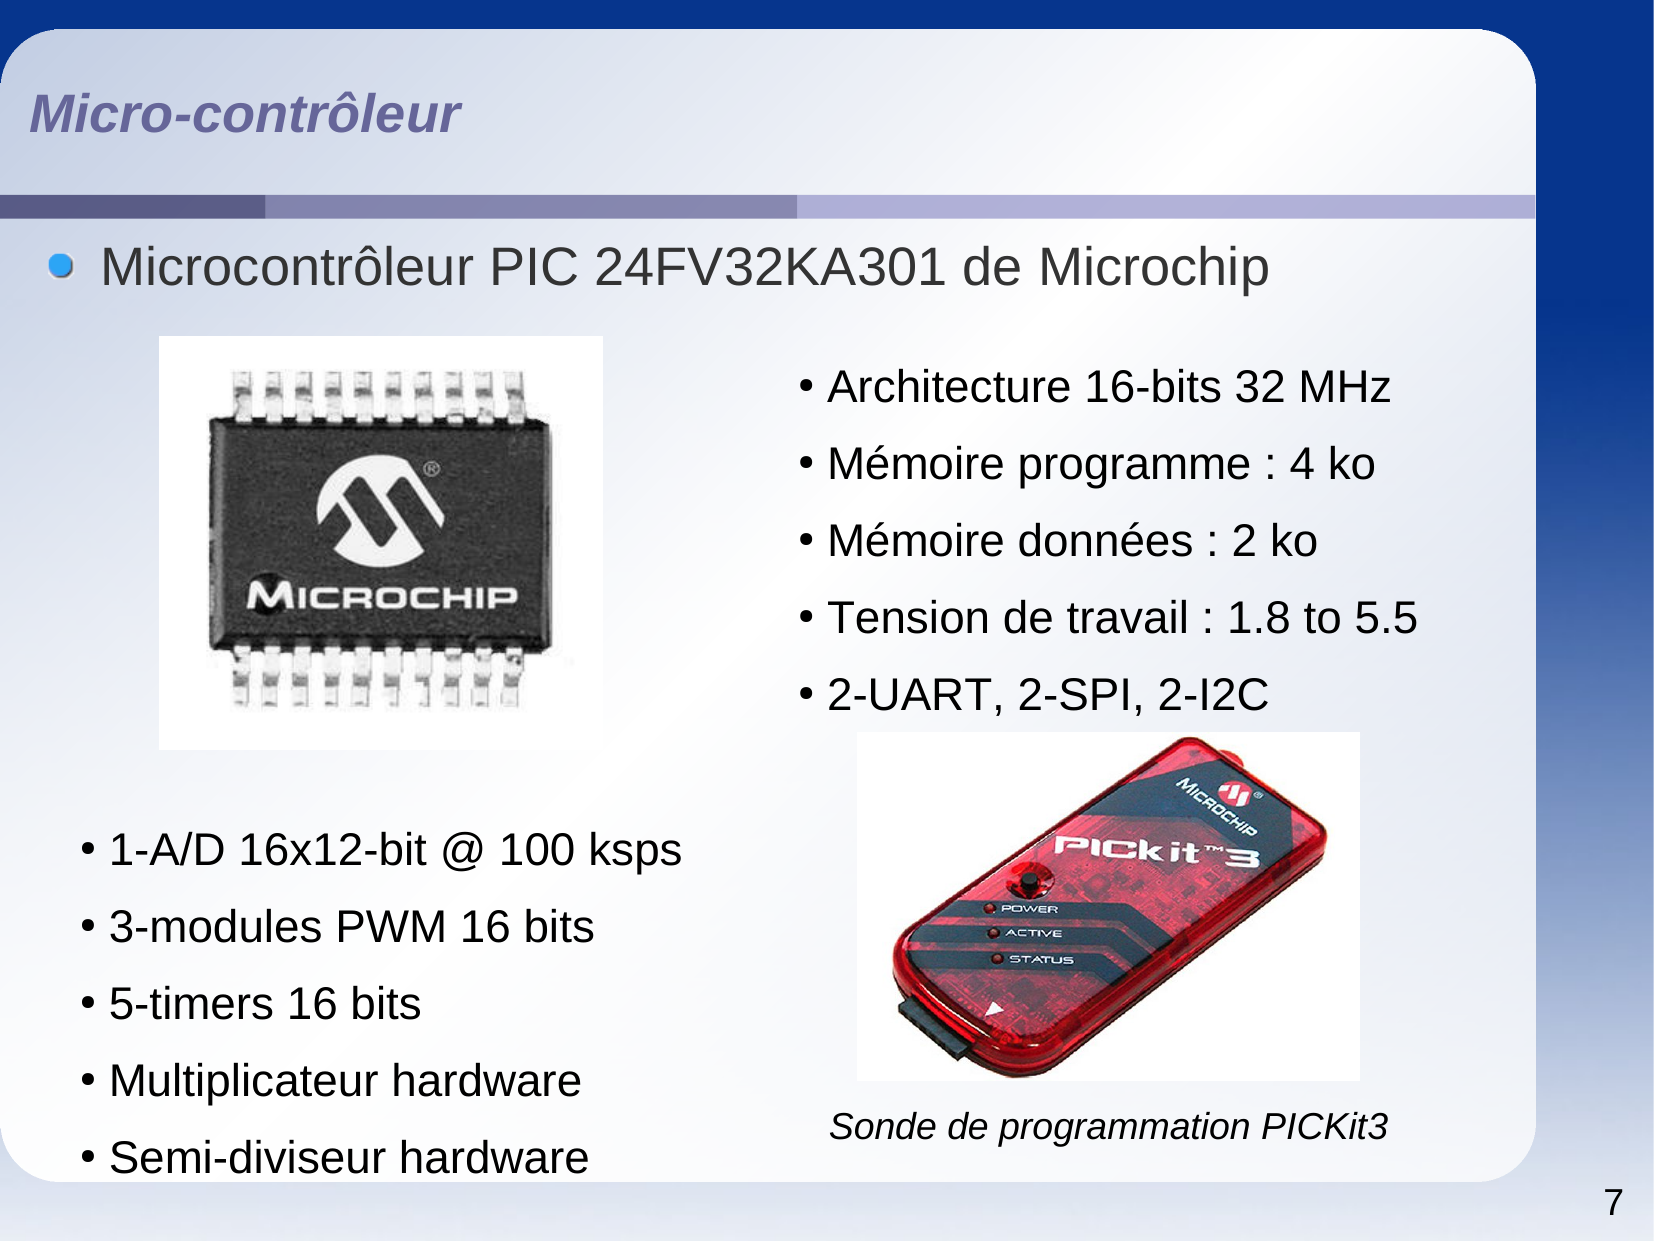

# Micro-contrôleur
Microcontrôleur PIC 24FV32KA301 de Microchip
 Architecture 16-bits 32 MHz
 Mémoire programme : 4 ko
 Mémoire données : 2 ko
 Tension de travail : 1.8 to 5.5
 2-UART, 2-SPI, 2-I2C
Sonde de programmation PICKit3
 1-A/D 16x12-bit @ 100 ksps
 3-modules PWM 16 bits
 5-timers 16 bits
 Multiplicateur hardware
 Semi-diviseur hardware
7